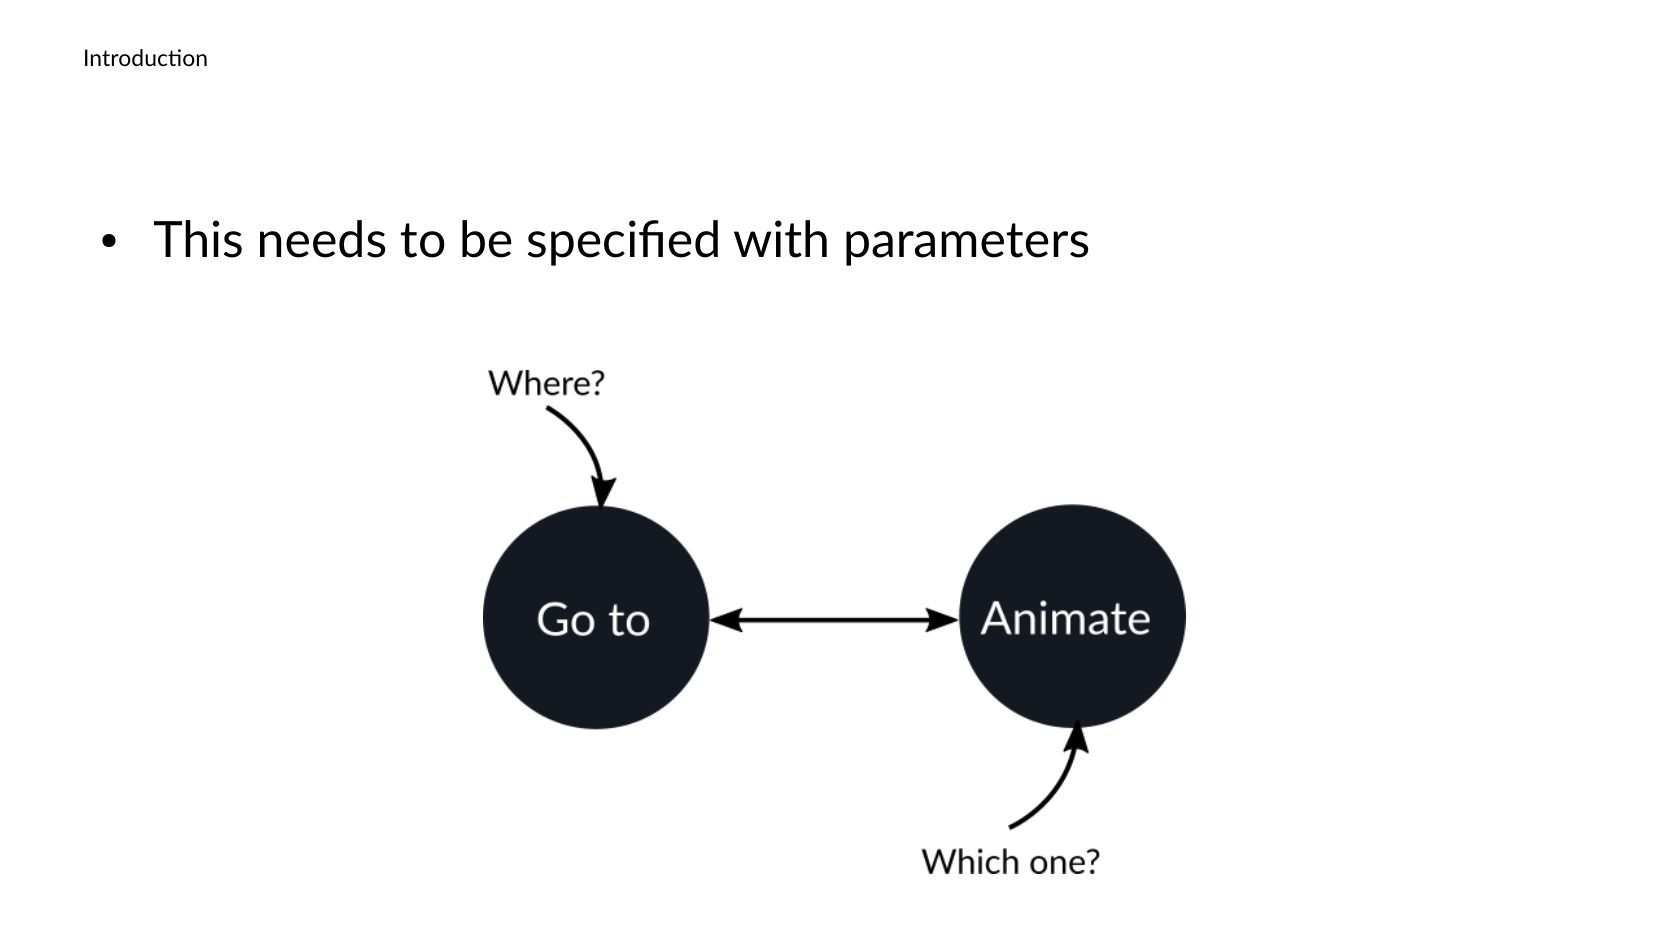

# Introduction
This needs to be specified with parameters